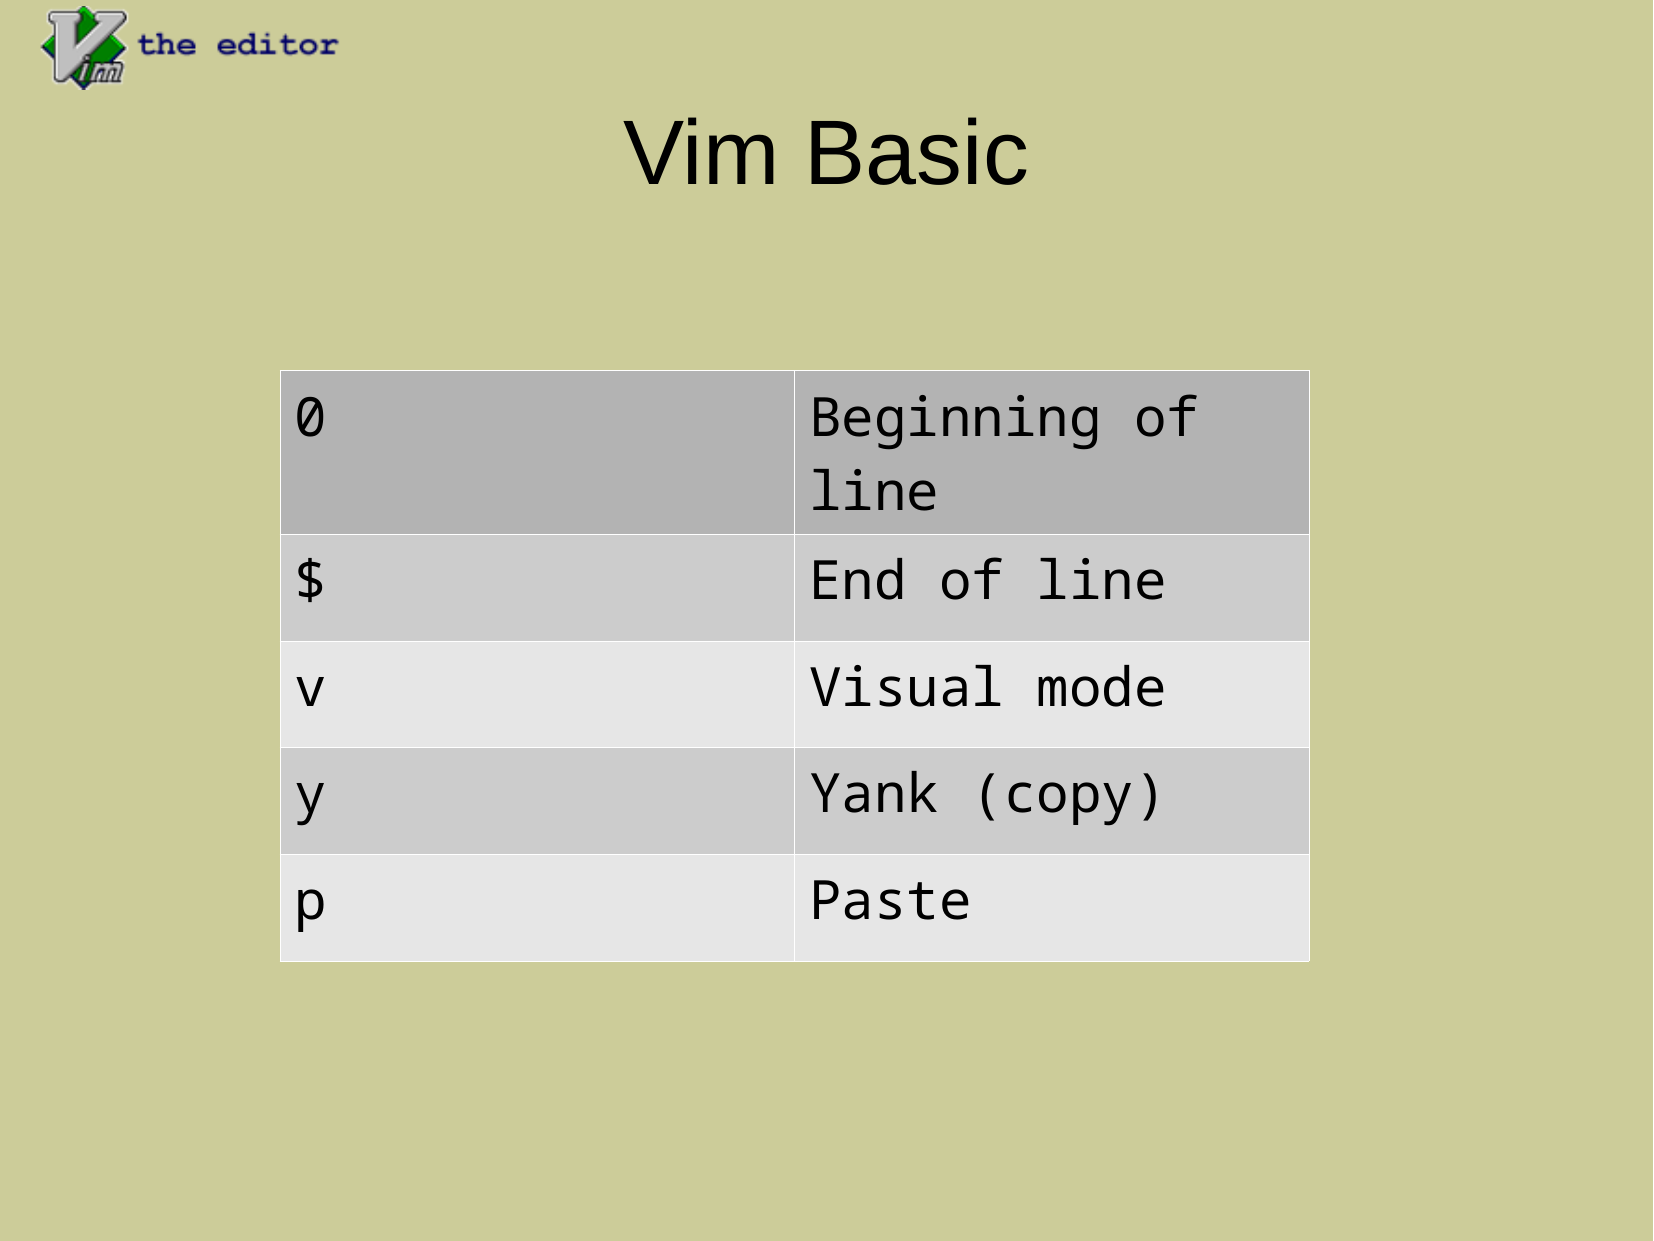

# Vim Basic
| 0 | Beginning of line |
| --- | --- |
| $ | End of line |
| v | Visual mode |
| y | Yank (copy) |
| p | Paste |